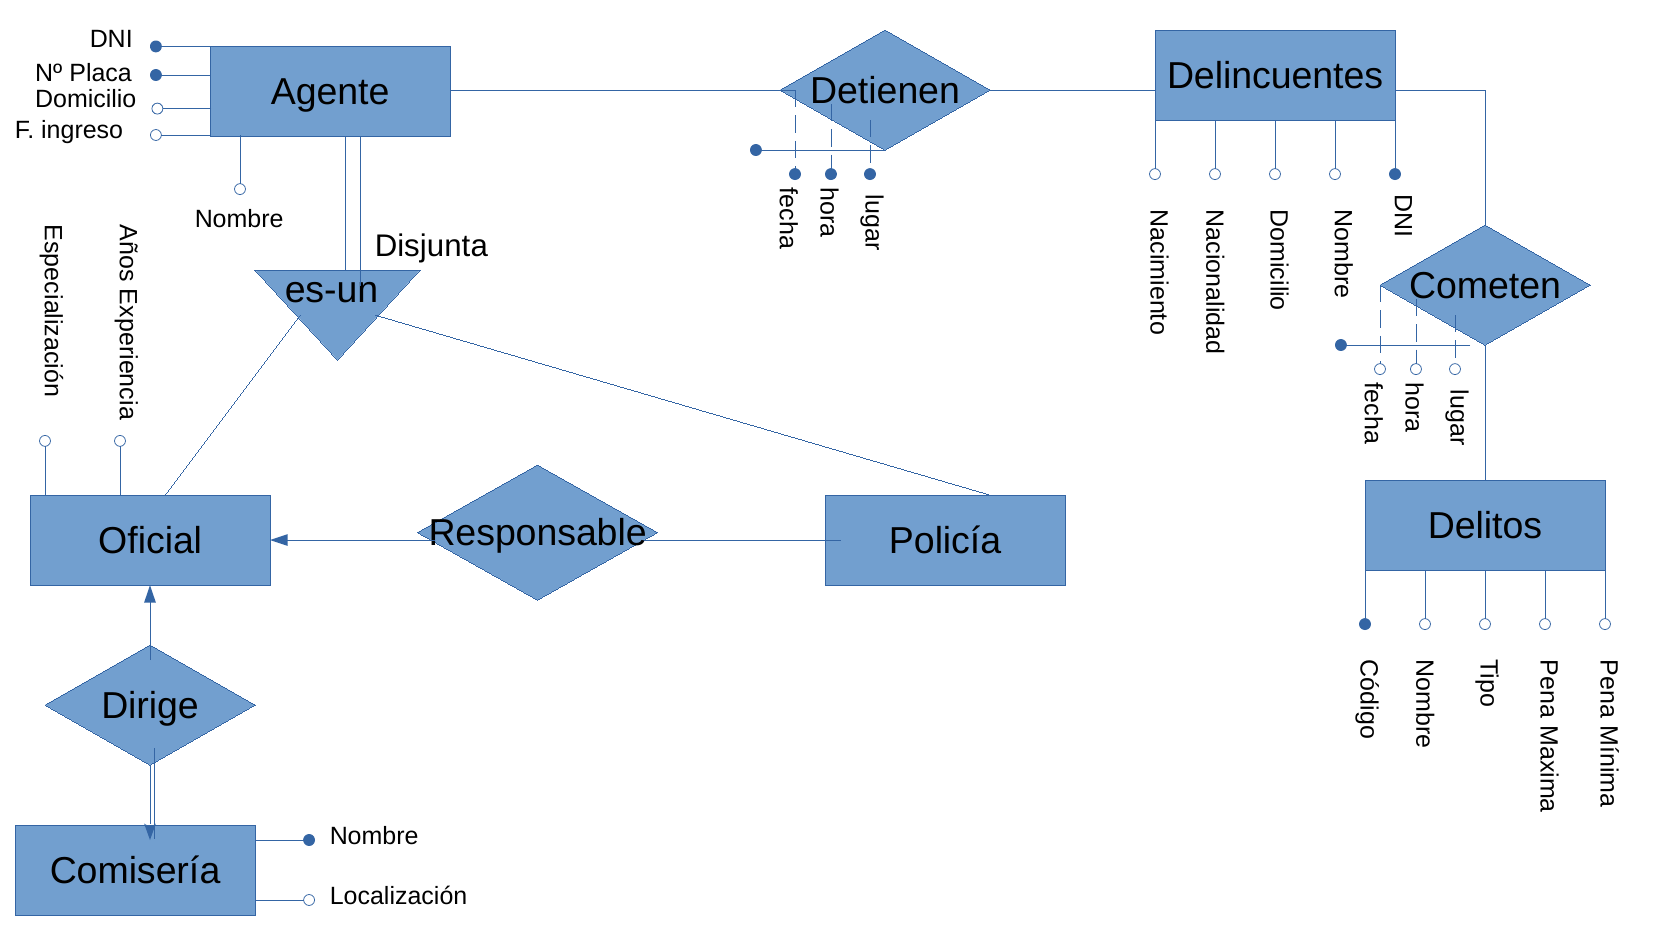

DNI
Detienen
Delincuentes
Agente
Nº Placa
Domicilio
F. ingreso
Nombre
Disjunta
Cometen
fecha
hora
lugar
DNI
Nacimiento
Domicilio
Nombre
Nacionalidad
es-un
fecha
hora
lugar
Especialización
Años Experiencia
Responsable
Delitos
Oficial
Policía
Dirige
Código
Nombre
Tipo
Pena Maxima
Pena Mínima
Nombre
Comisería
Localización